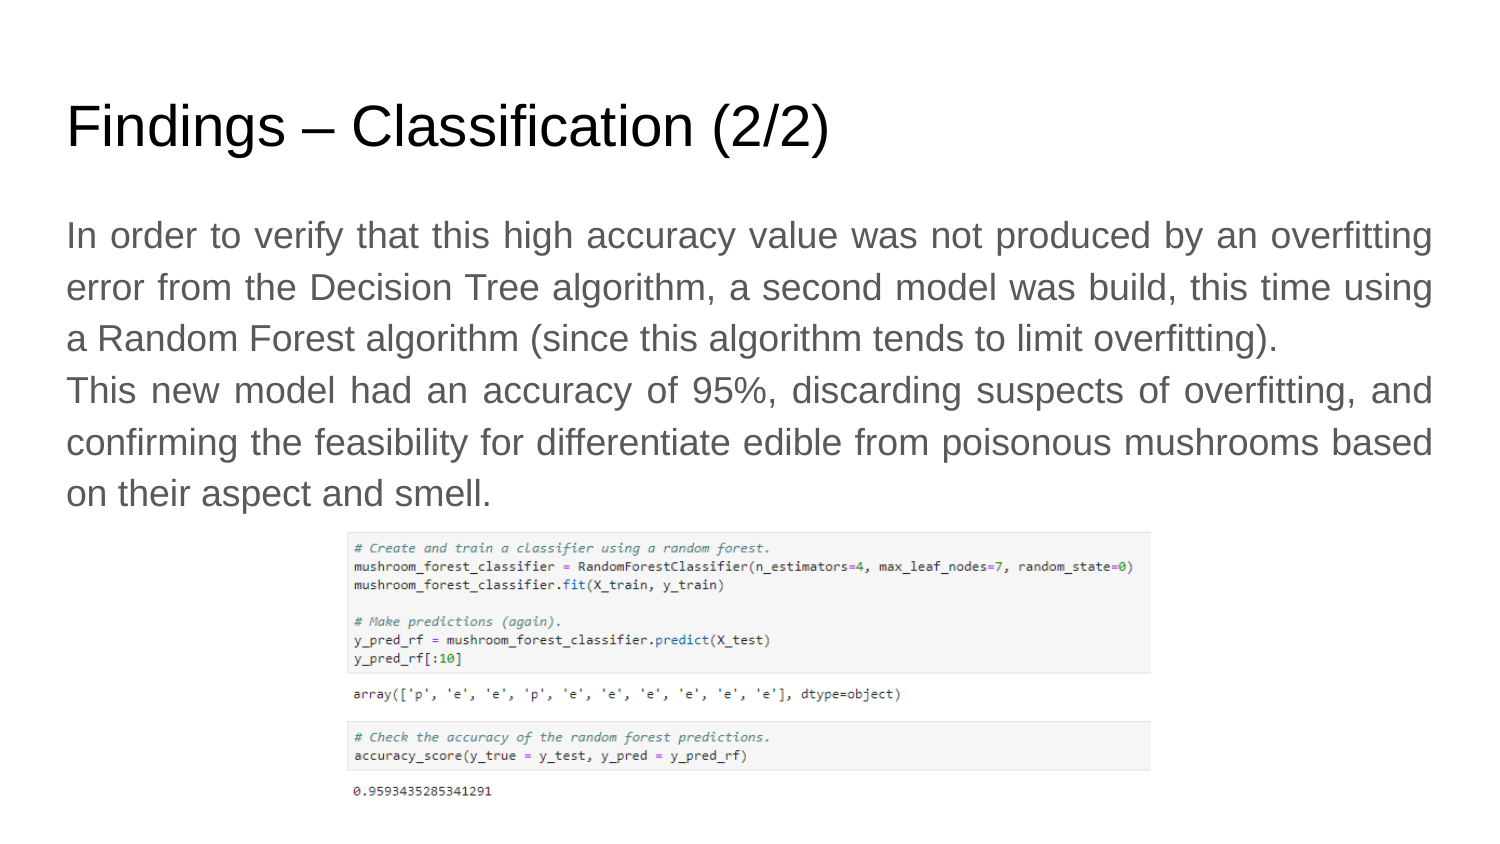

# Findings – Classification (2/2)
In order to verify that this high accuracy value was not produced by an overfitting error from the Decision Tree algorithm, a second model was build, this time using a Random Forest algorithm (since this algorithm tends to limit overfitting).
This new model had an accuracy of 95%, discarding suspects of overfitting, and confirming the feasibility for differentiate edible from poisonous mushrooms based on their aspect and smell.